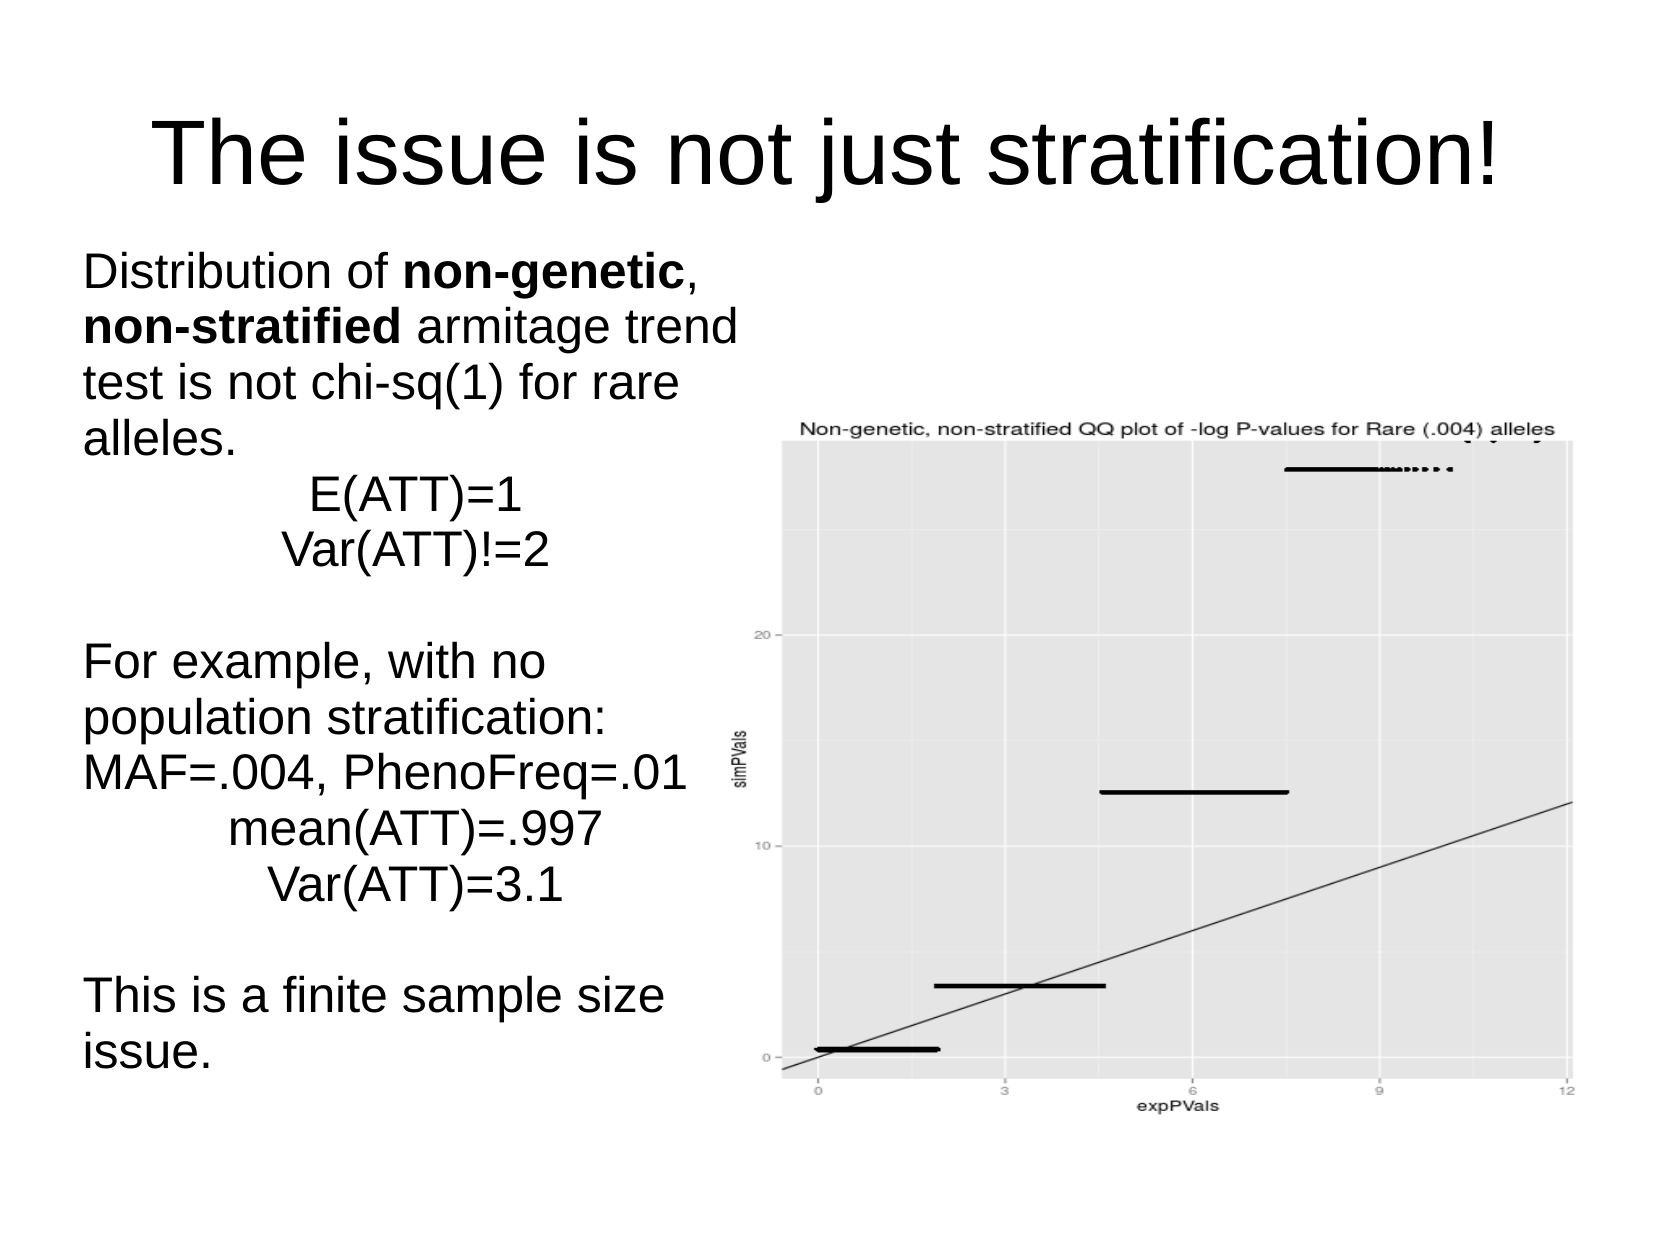

# The issue is not just stratification!
Distribution of non-genetic, non-stratified armitage trend test is not chi-sq(1) for rare alleles.
E(ATT)=1
Var(ATT)!=2
For example, with no population stratification:
MAF=.004, PhenoFreq=.01
mean(ATT)=.997
Var(ATT)=3.1
This is a finite sample size issue.